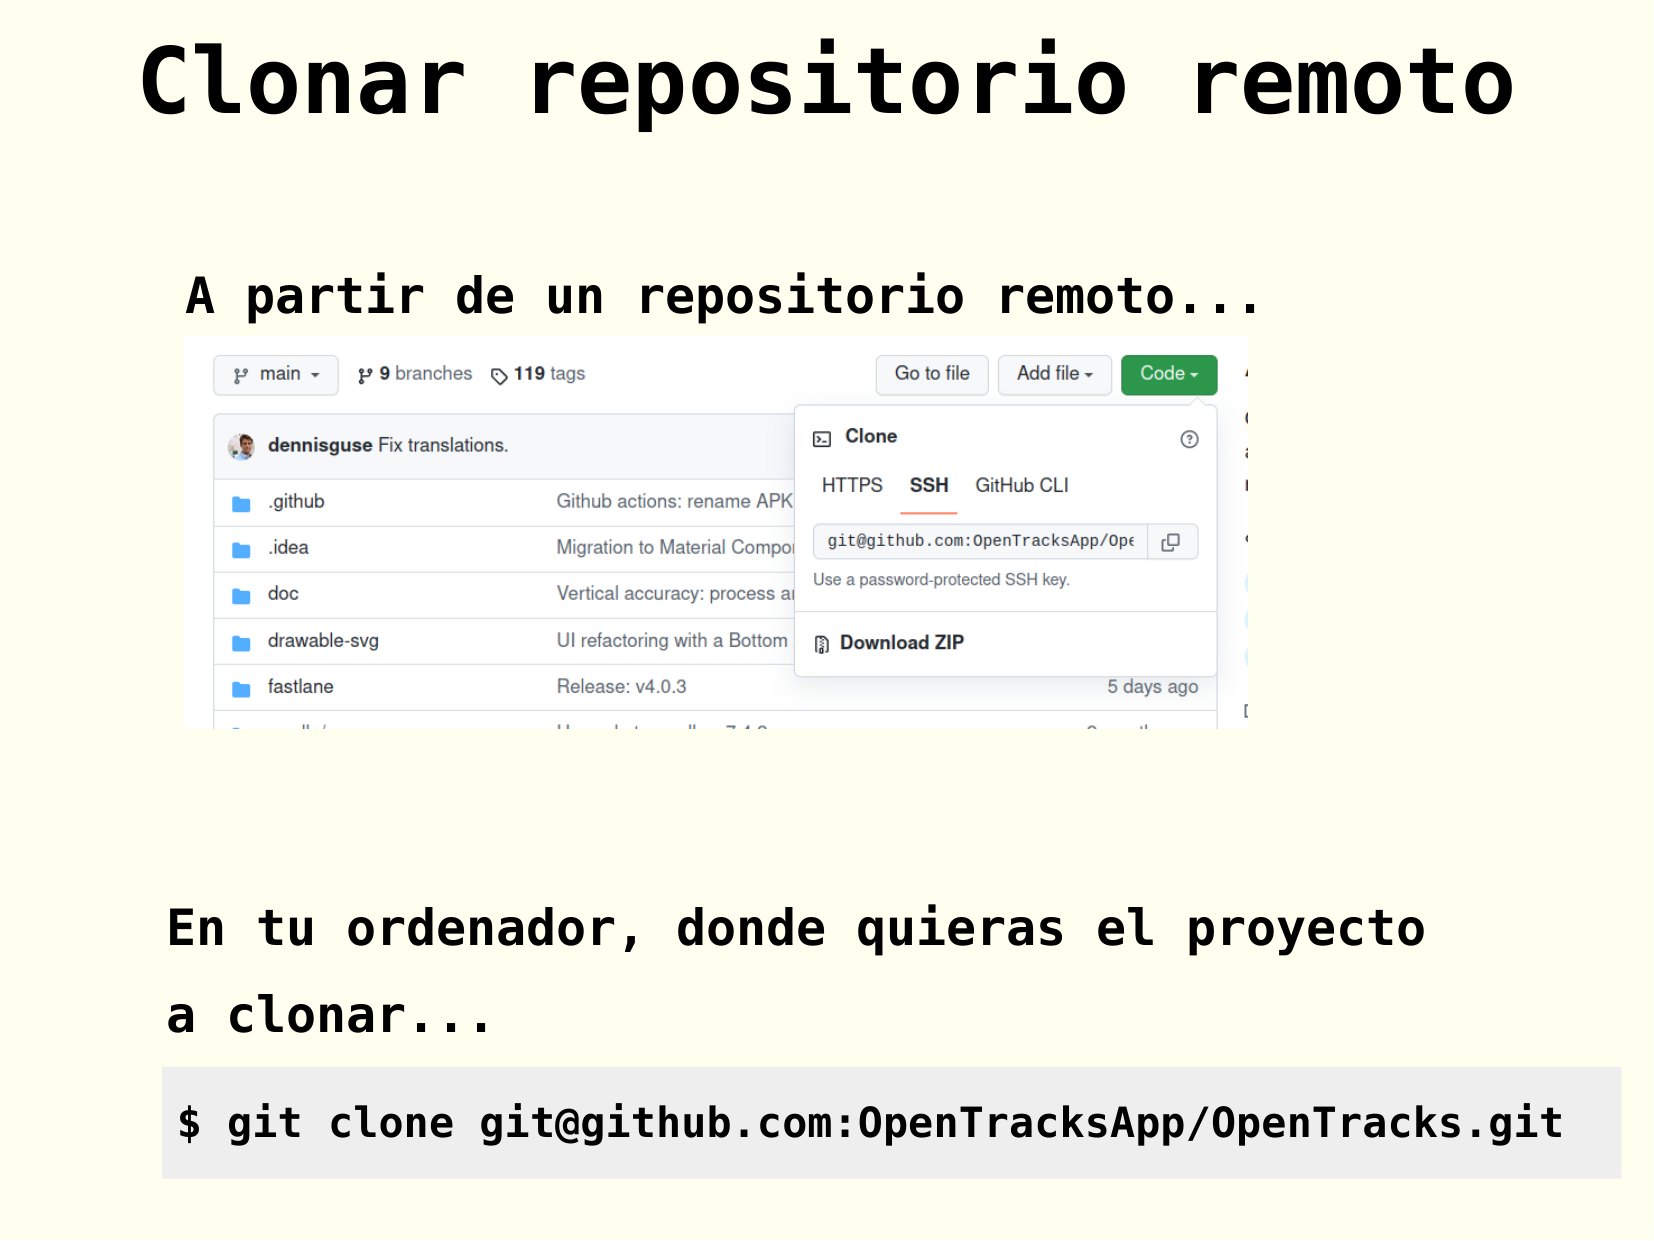

# Clonar repositorio remoto
A partir de un repositorio remoto...
En tu ordenador, donde quieras el proyecto
a clonar...
$ git clone git@github.com:OpenTracksApp/OpenTracks.git